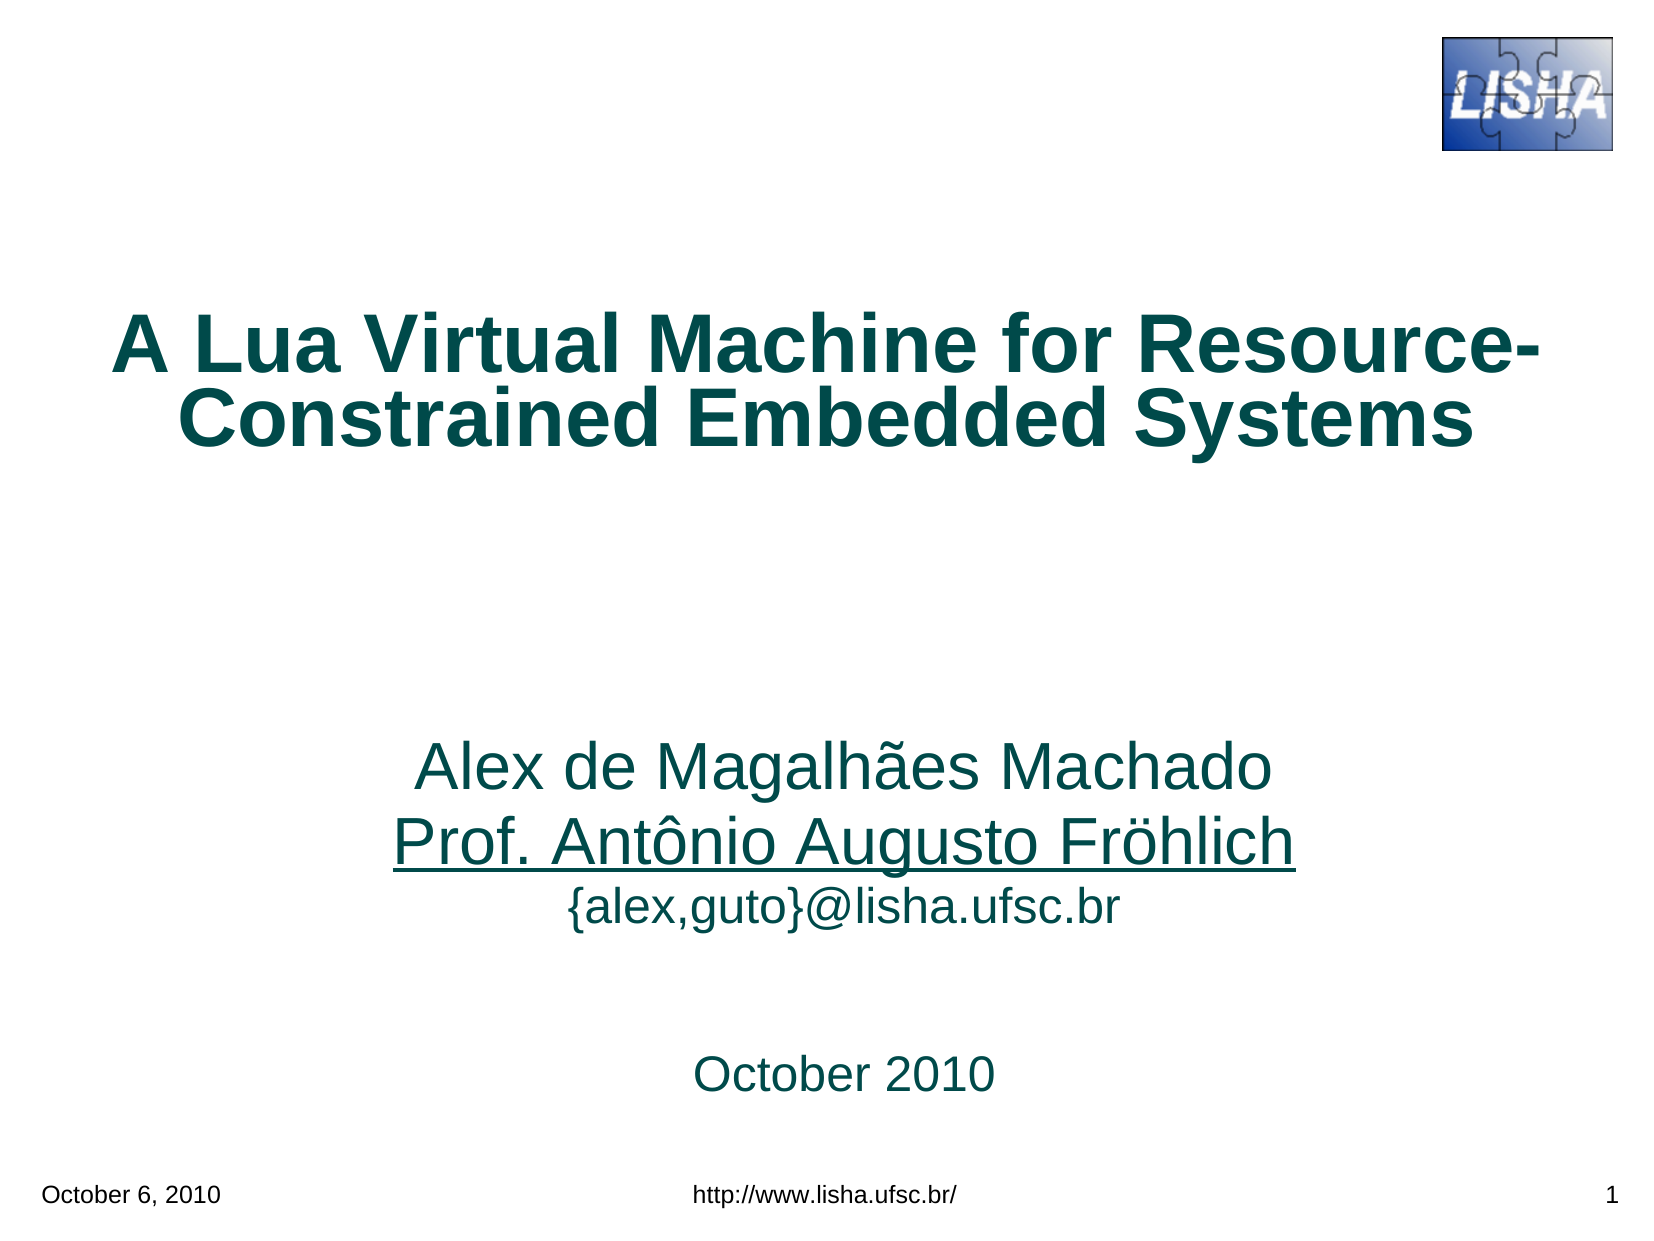

# A Lua Virtual Machine for Resource-Constrained Embedded Systems
Alex de Magalhães Machado
Prof. Antônio Augusto Fröhlich
{alex,guto}@lisha.ufsc.br
October 2010